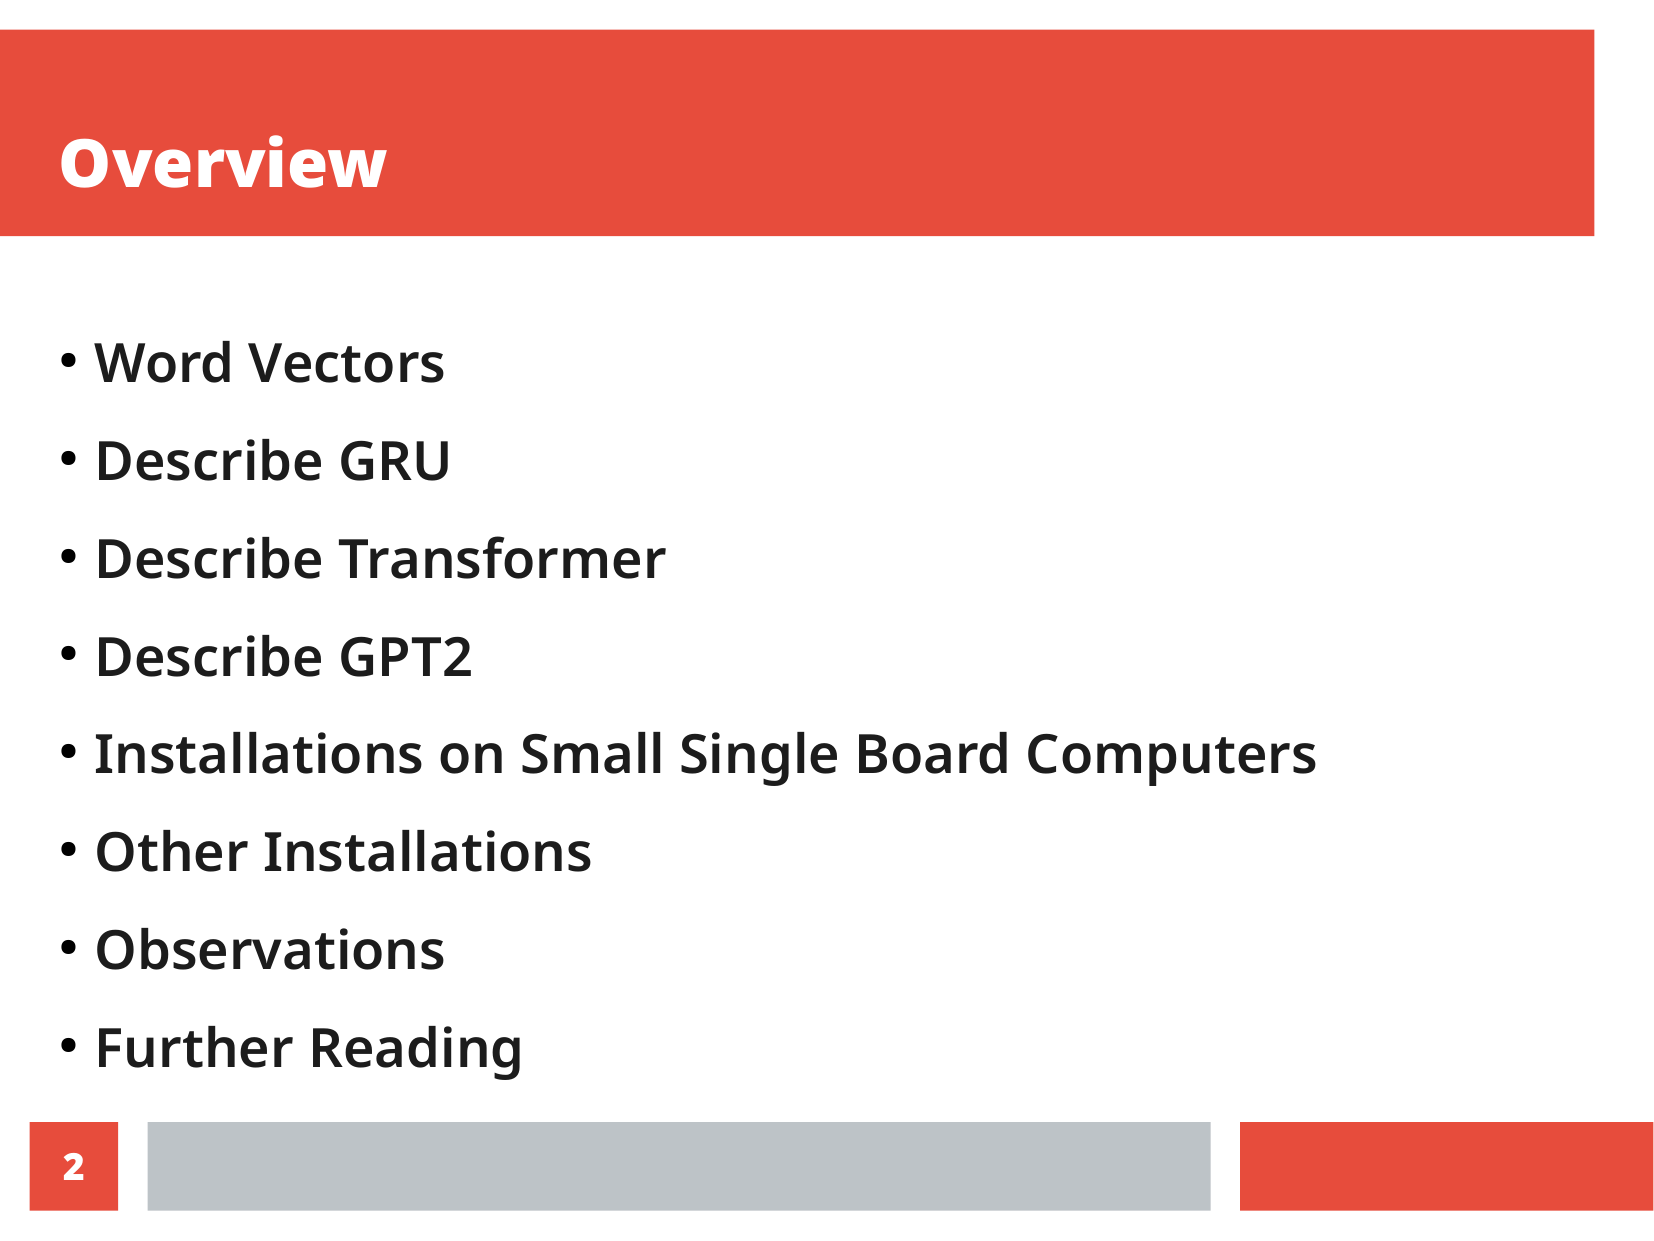

# Overview
Word Vectors
Describe GRU
Describe Transformer
Describe GPT2
Installations on Small Single Board Computers
Other Installations
Observations
Further Reading
2